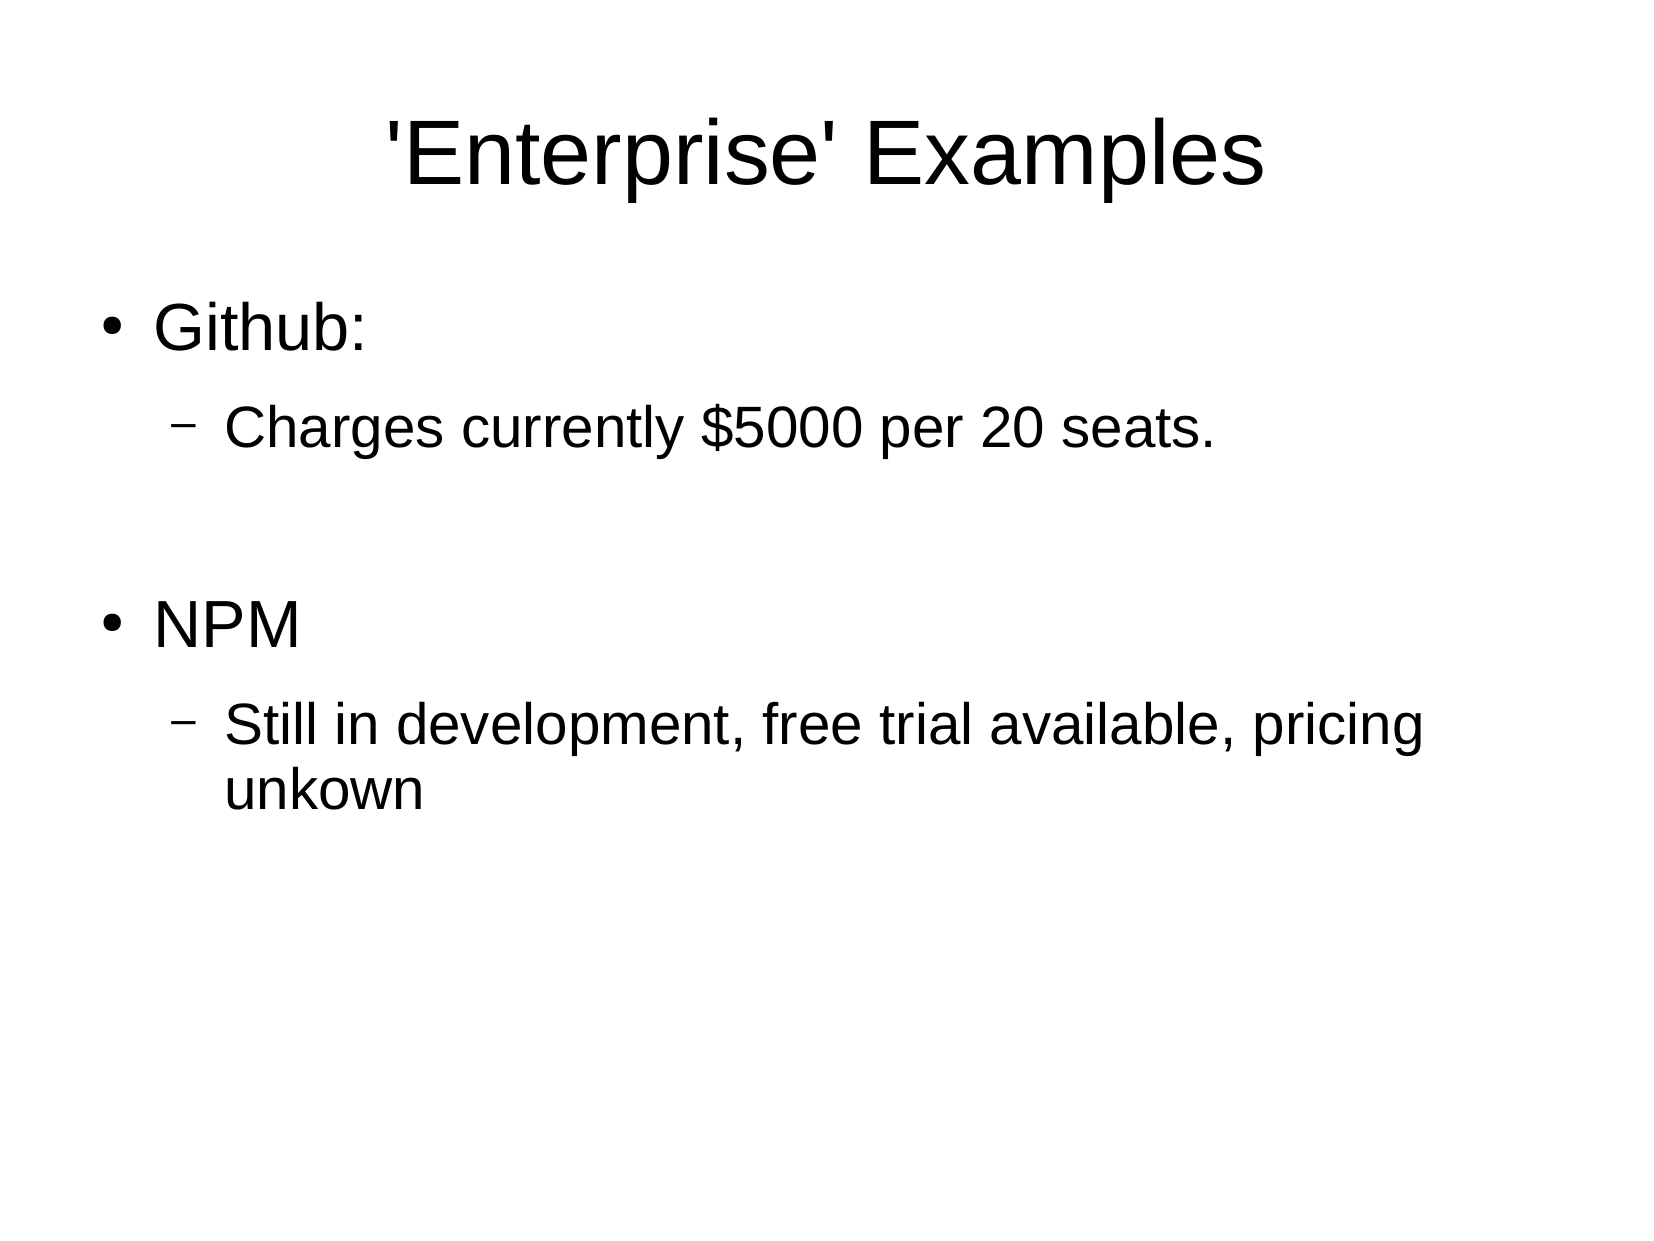

# 'Enterprise' Examples
Github:
Charges currently $5000 per 20 seats.
NPM
Still in development, free trial available, pricing unkown